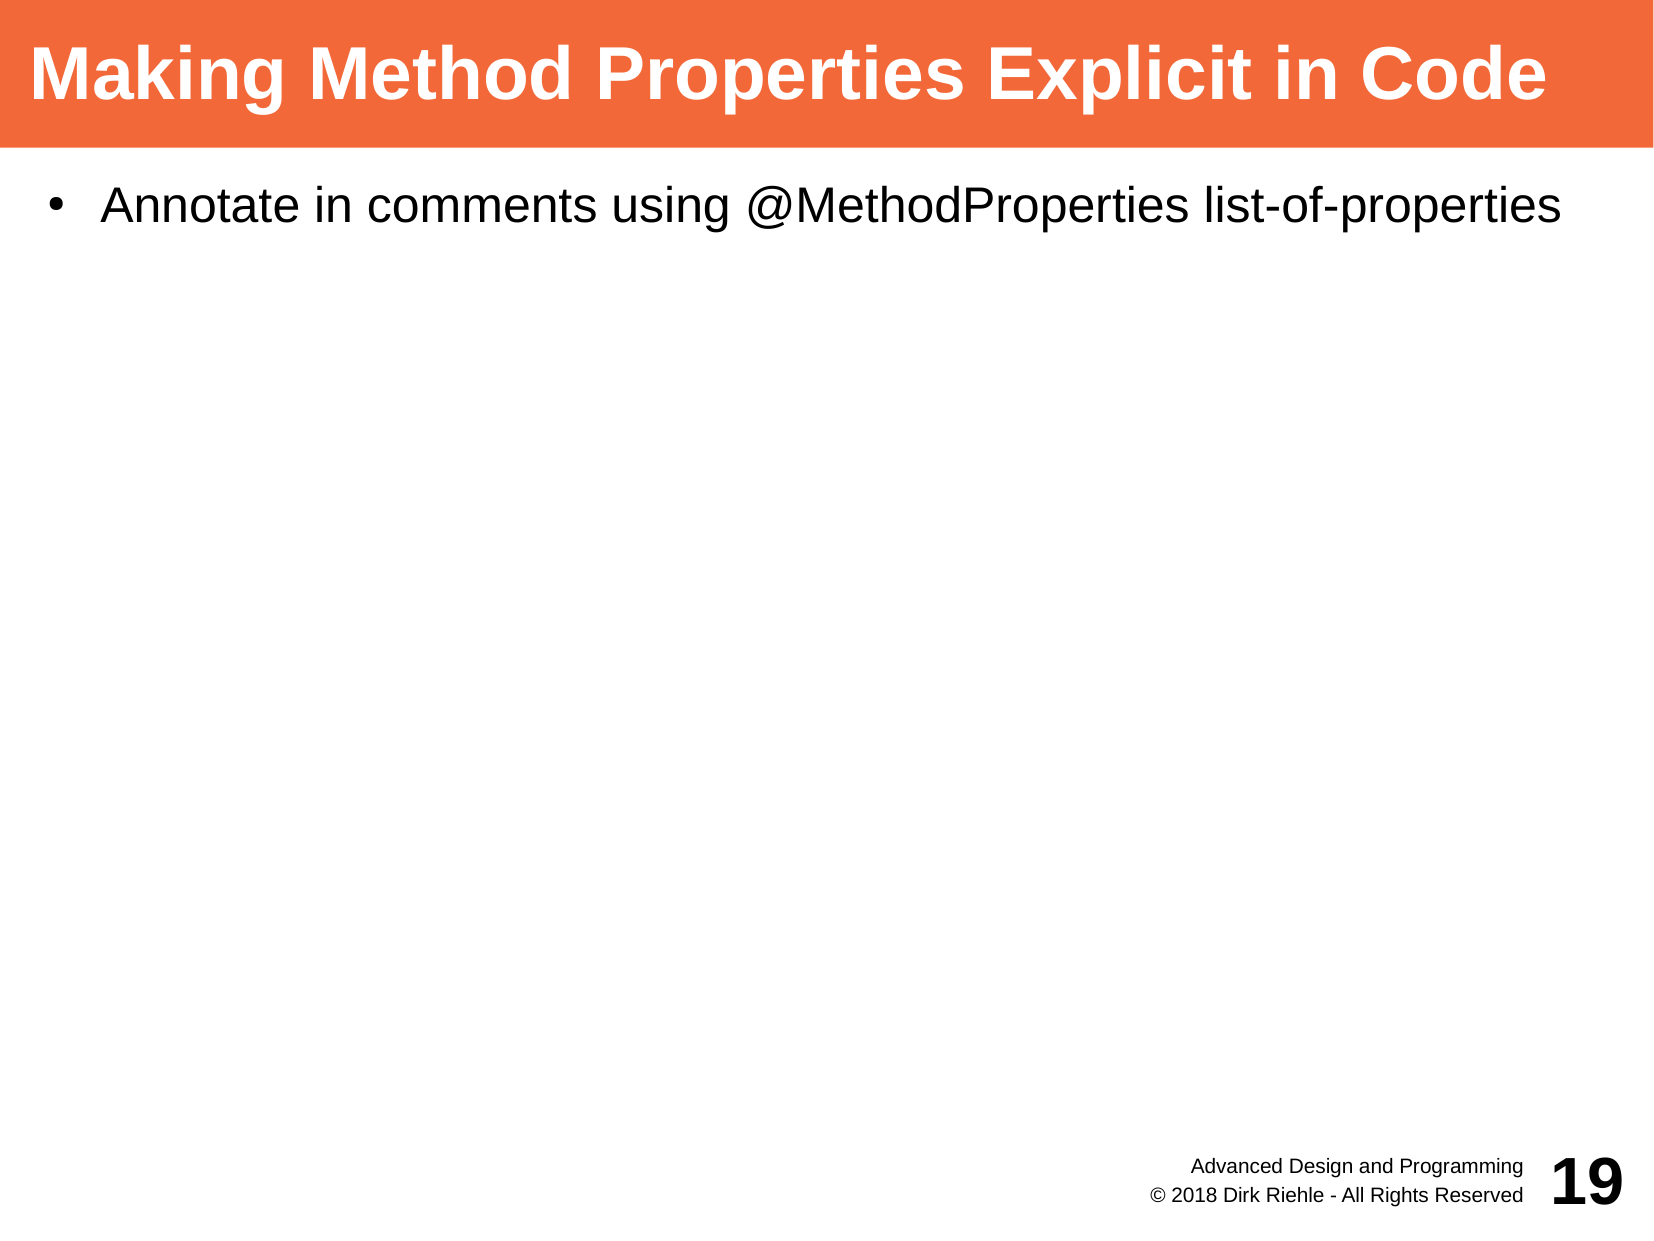

# Making Method Properties Explicit in Code
Annotate in comments using @MethodProperties list-of-properties
Advanced Design and Programming
19
© 2018 Dirk Riehle - All Rights Reserved